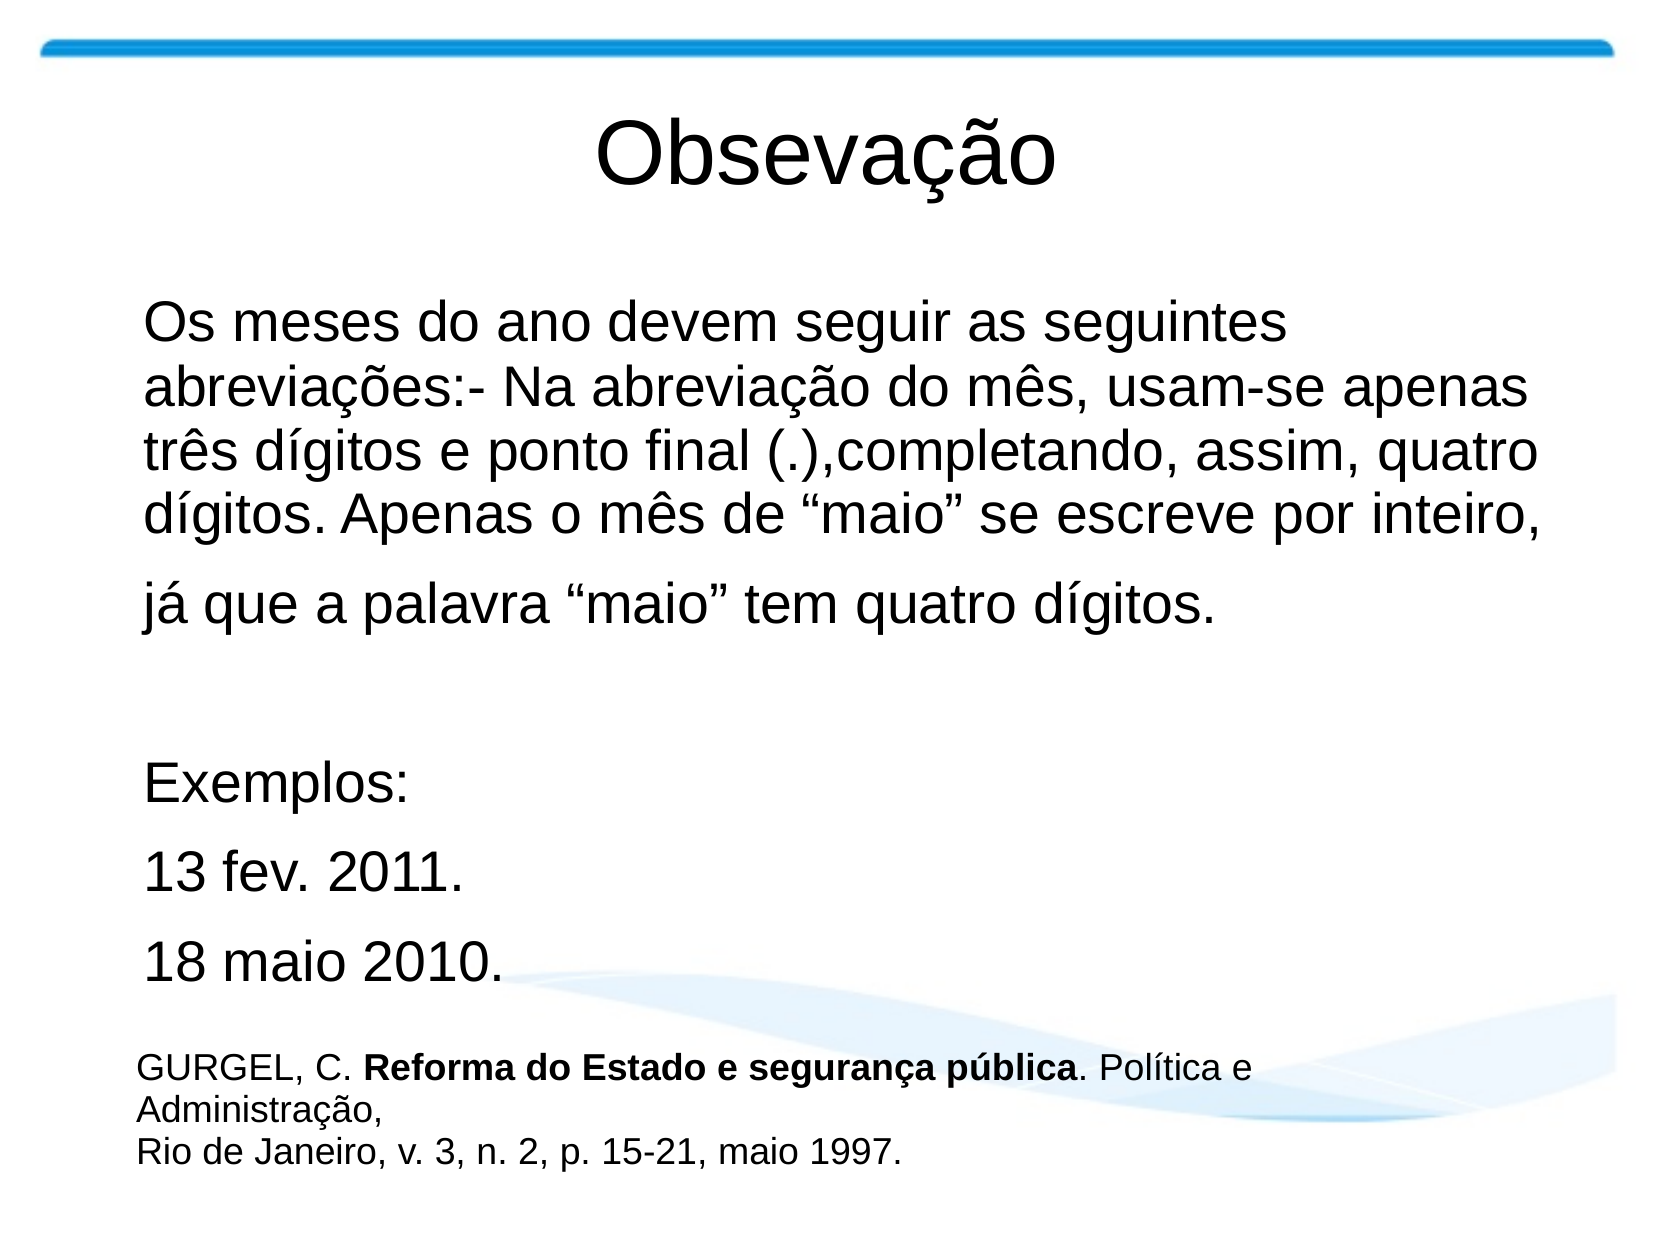

# Obsevação
Os meses do ano devem seguir as seguintes abreviações:- Na abreviação do mês, usam-se apenas três dígitos e ponto final (.),completando, assim, quatro dígitos. Apenas o mês de “maio” se escreve por inteiro,
já que a palavra “maio” tem quatro dígitos.
Exemplos:
13 fev. 2011.
18 maio 2010.
GURGEL, C. Reforma do Estado e segurança pública. Política e Administração,
Rio de Janeiro, v. 3, n. 2, p. 15-21, maio 1997.